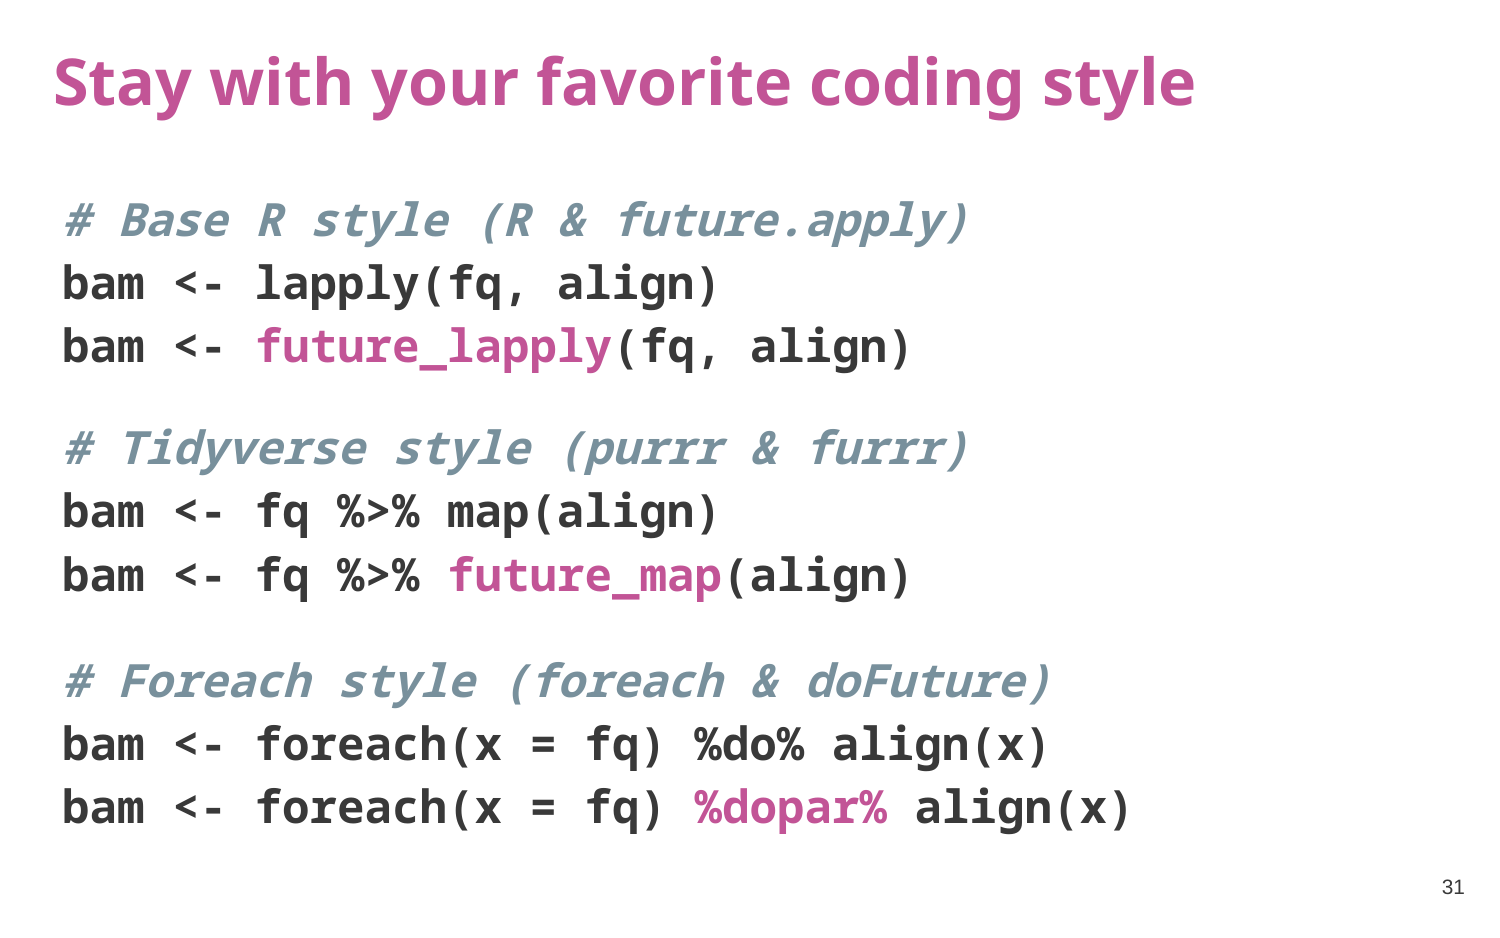

# Stay with your favorite coding style
# Base R style (R & future.apply) bam <- lapply(fq, align) bam <- future_lapply(fq, align)
# Tidyverse style (purrr & furrr) bam <- fq %>% map(align) bam <- fq %>% future_map(align)
# Foreach style (foreach & doFuture) bam <- foreach(x = fq) %do% align(x) bam <- foreach(x = fq) %dopar% align(x)